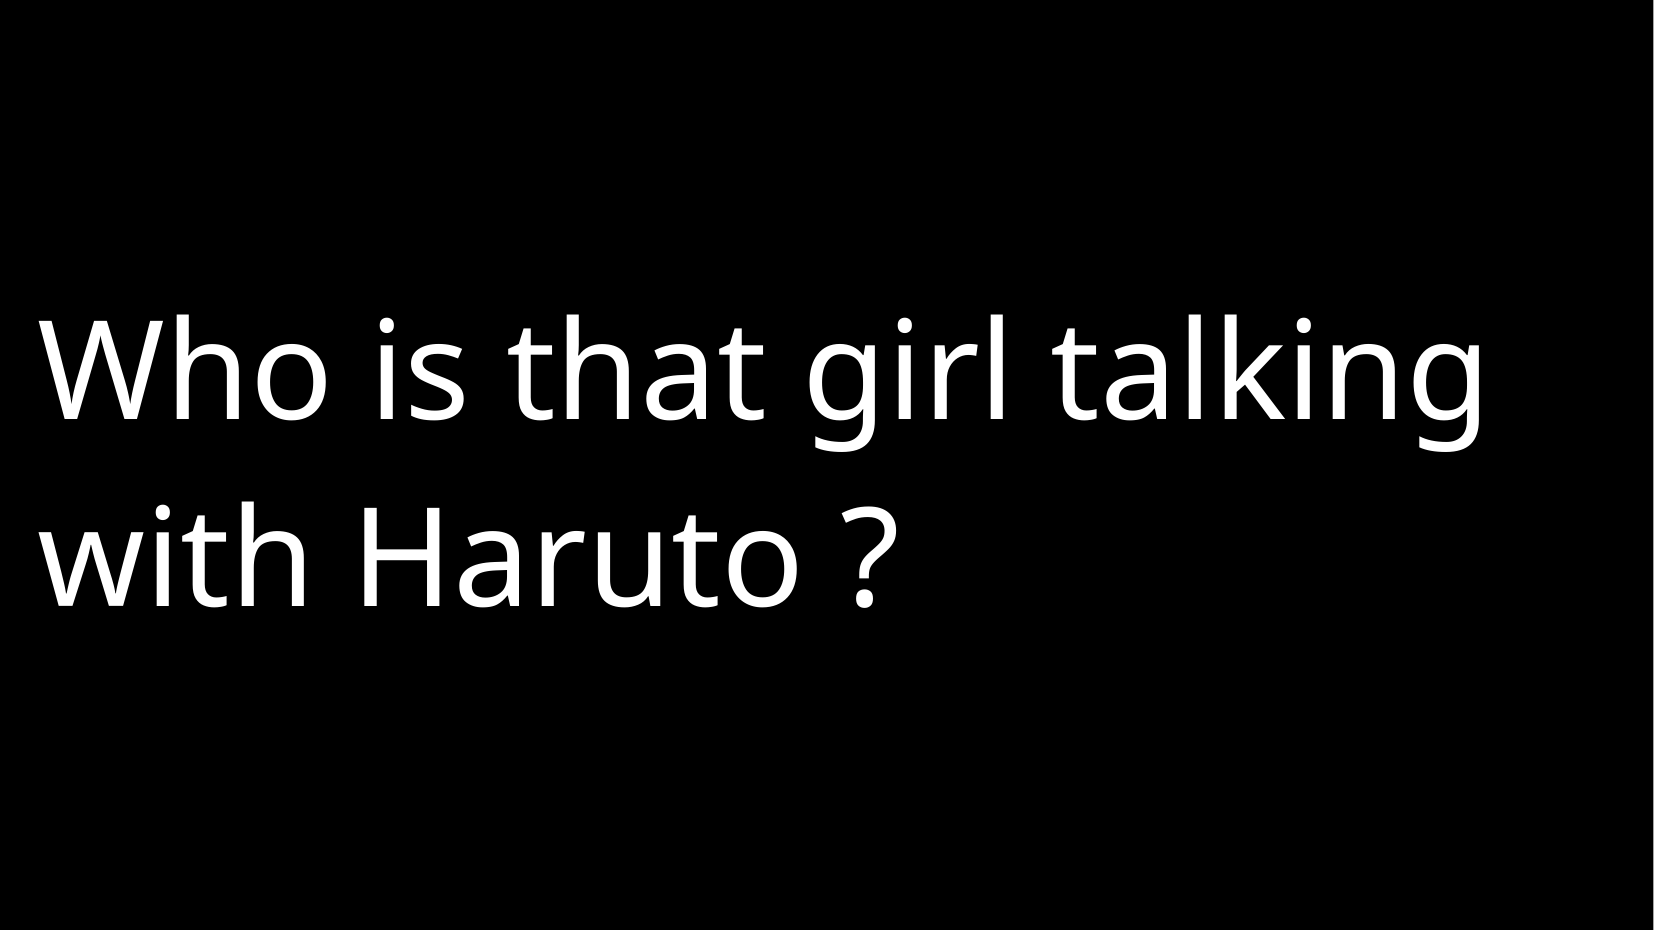

# Who is that girl talking with Haruto ?